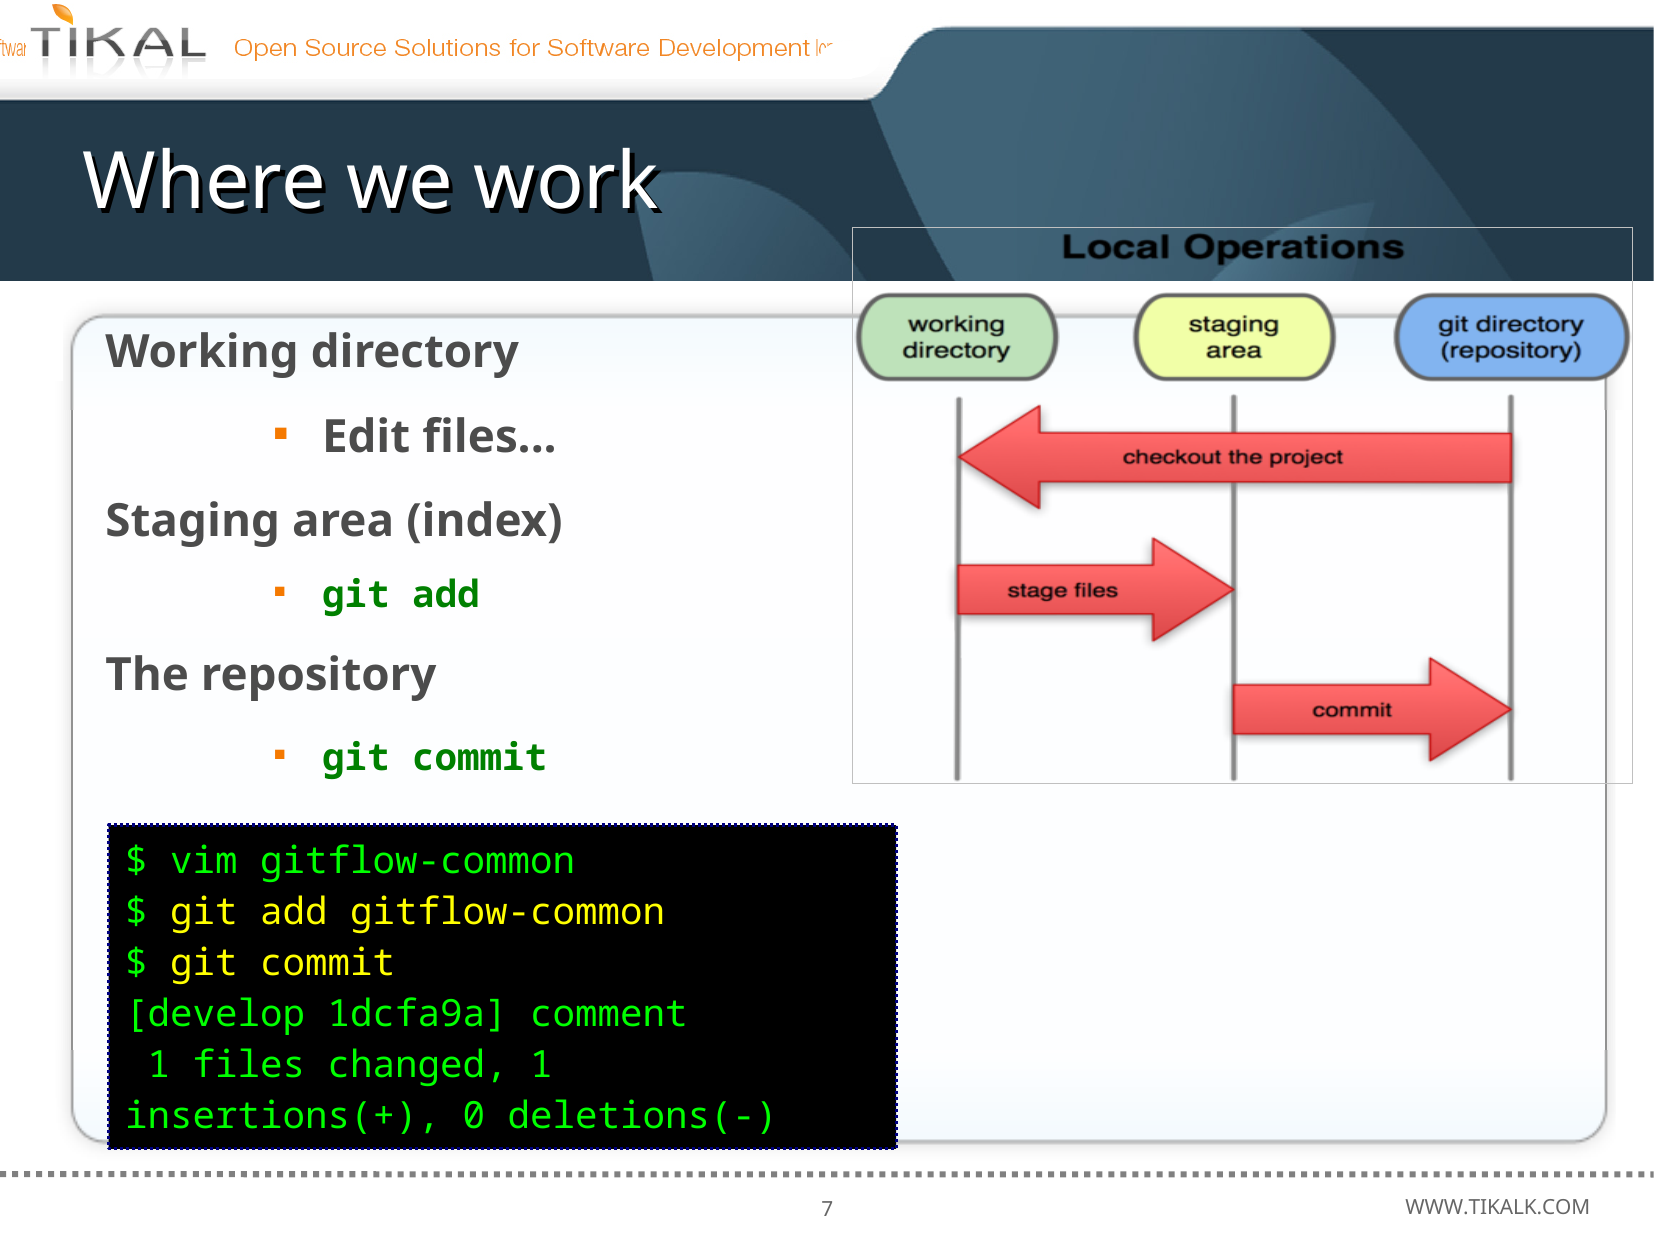

# Where we work
Working directory
Edit files...
Staging area (index)
git add
The repository
git commit
$ vim gitflow-common
$ git add gitflow-common
$ git commit
[develop 1dcfa9a] comment
 1 files changed, 1 insertions(+), 0 deletions(-)